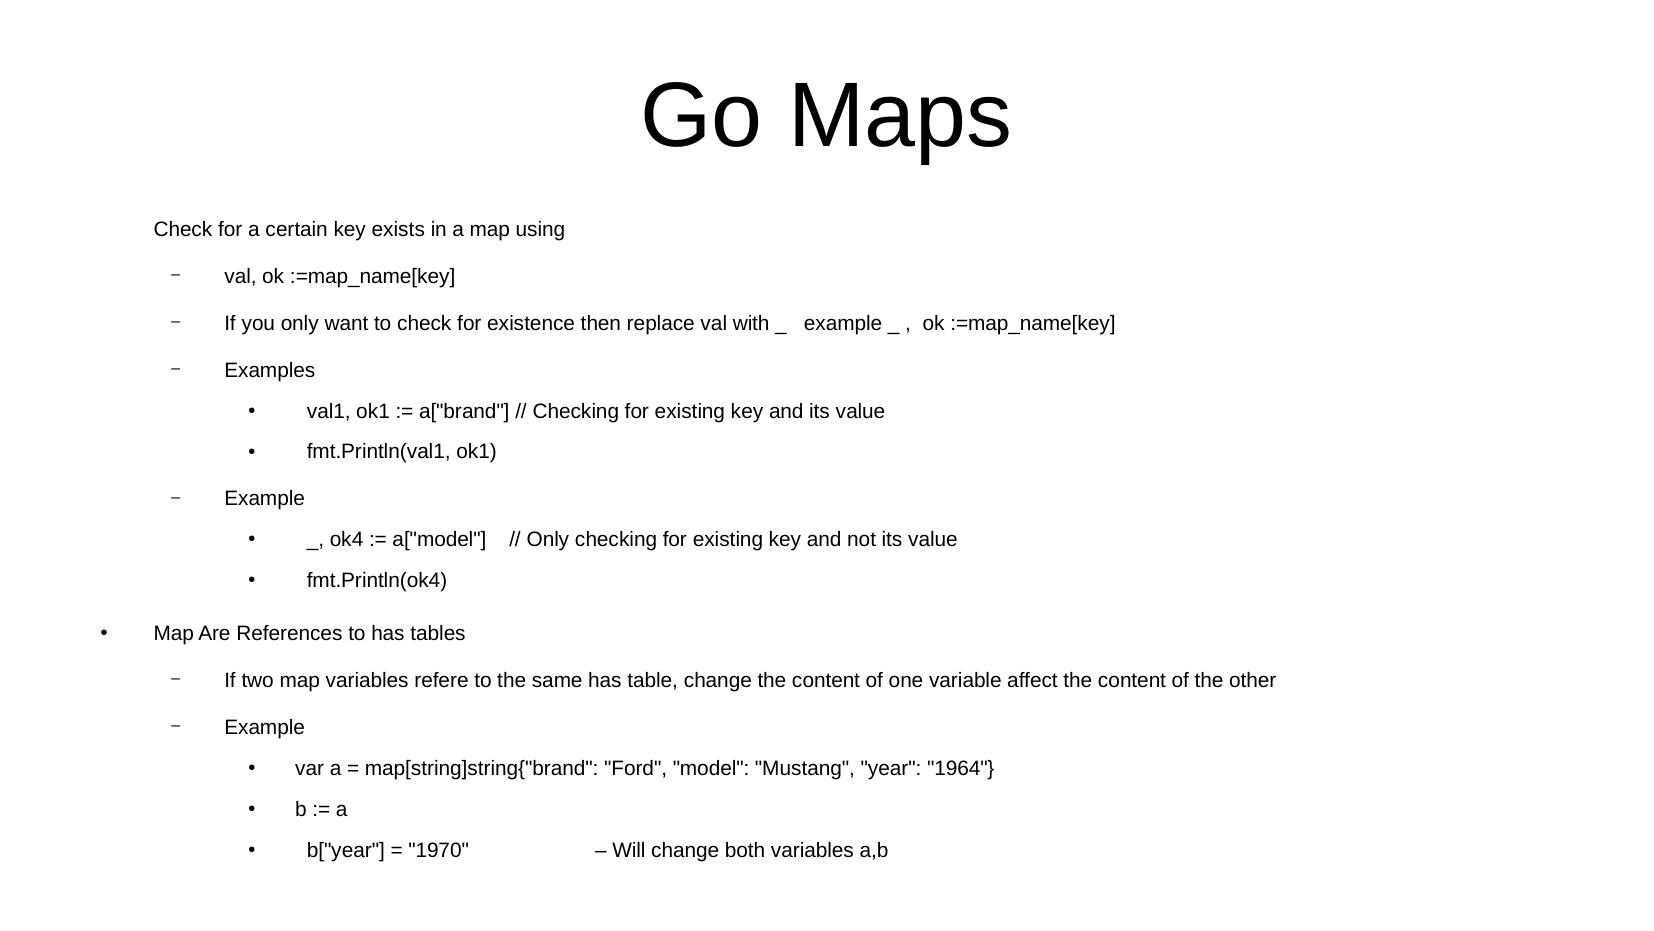

# Go Maps
Check for a certain key exists in a map using
val, ok :=map_name[key]
If you only want to check for existence then replace val with _ example _ , ok :=map_name[key]
Examples
 val1, ok1 := a["brand"] // Checking for existing key and its value
 fmt.Println(val1, ok1)
Example
 _, ok4 := a["model"] // Only checking for existing key and not its value
 fmt.Println(ok4)
Map Are References to has tables
If two map variables refere to the same has table, change the content of one variable affect the content of the other
Example
var a = map[string]string{"brand": "Ford", "model": "Mustang", "year": "1964"}
b := a
 b["year"] = "1970"		– Will change both variables a,b